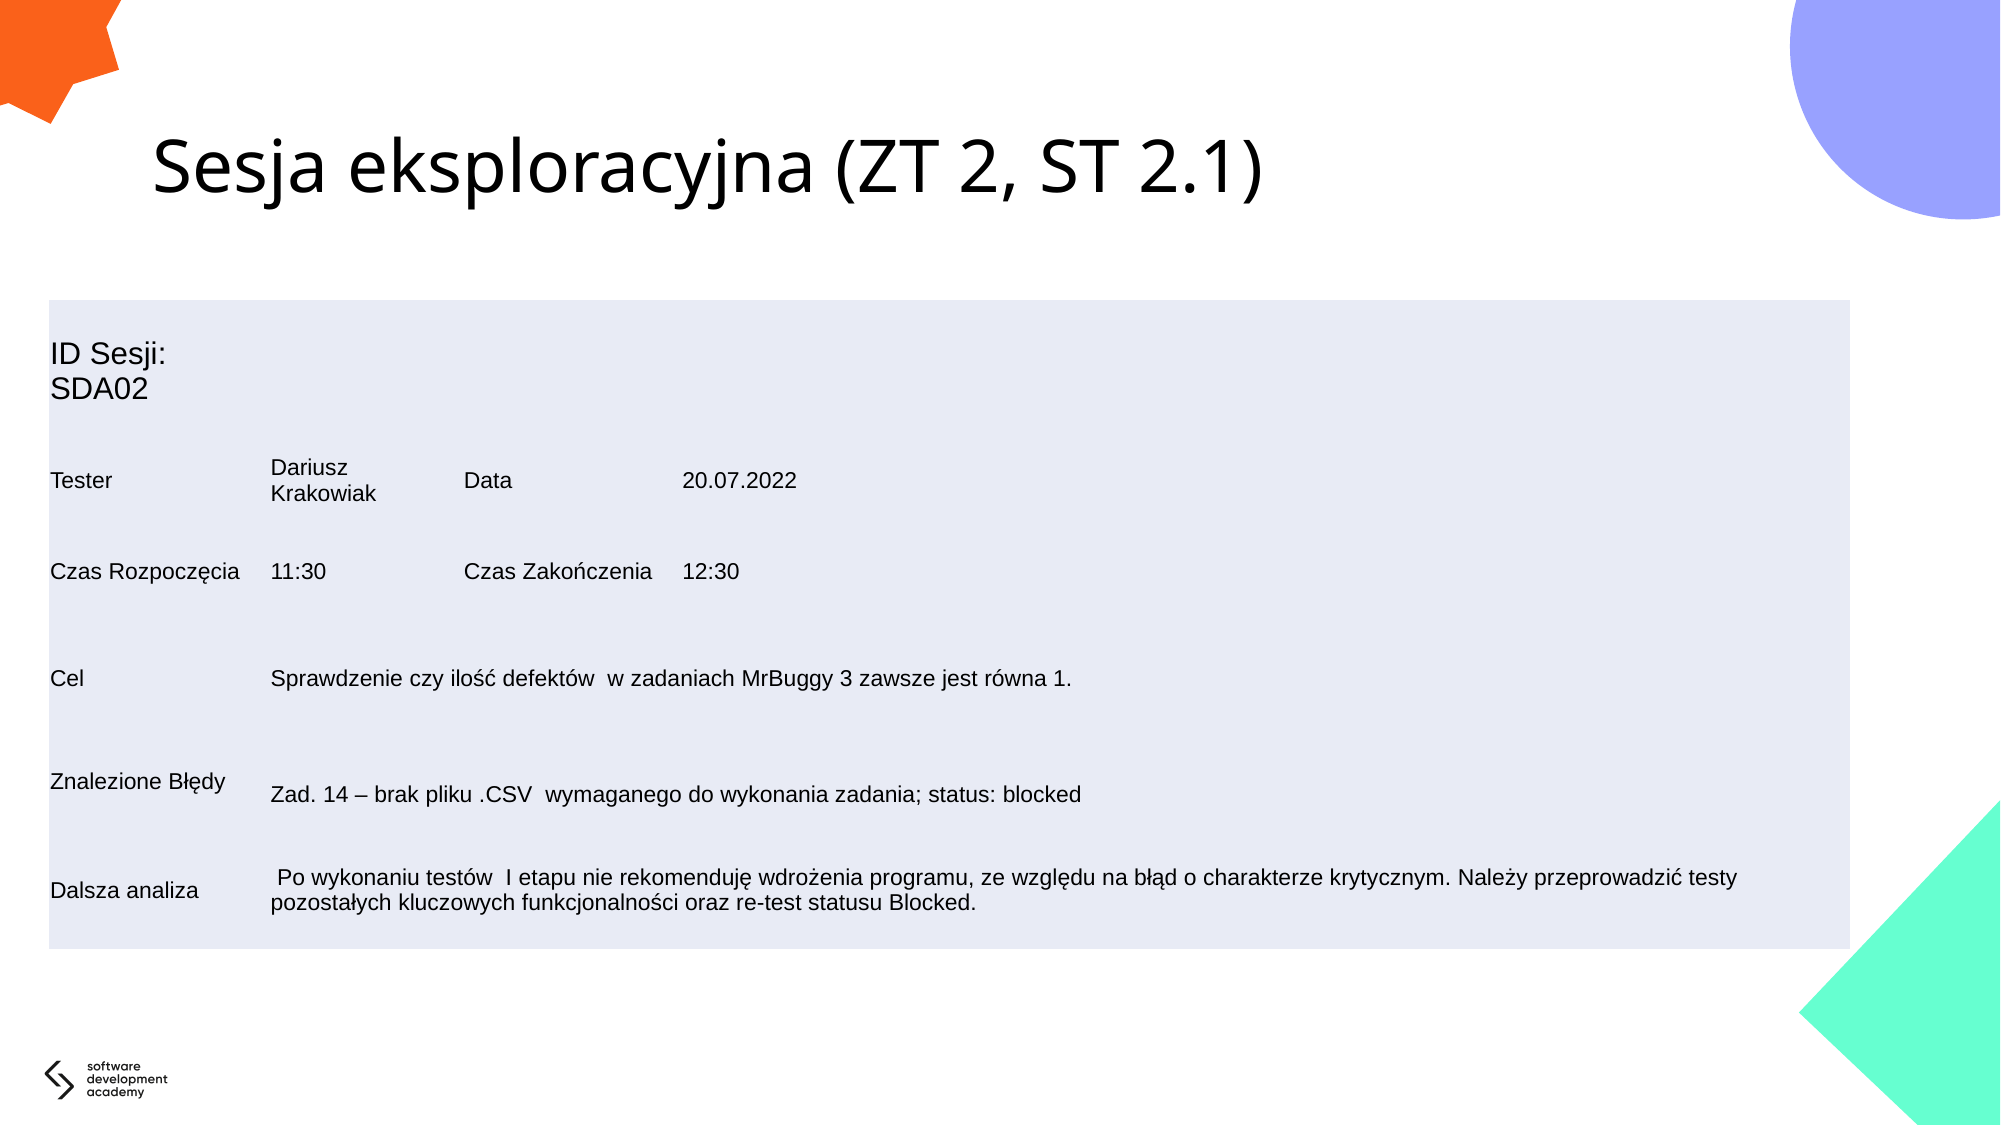

# Sesja eksploracyjna (ZT 2, ST 2.1)
| ID Sesji: SDA02 | | | | | | | | | |
| --- | --- | --- | --- | --- | --- | --- | --- | --- | --- |
| Tester | Dariusz Krakowiak | | | Data | 20.07.2022 | | | | |
| Czas Rozpoczęcia | 11:30 | | | Czas Zakończenia | 12:30 | | | | |
| Cel | Sprawdzenie czy ilość defektów w zadaniach MrBuggy 3 zawsze jest równa 1. | | | | | | | | |
| Znalezione Błędy | Zad. 14 – brak pliku .CSV wymaganego do wykonania zadania; status: blocked | | | | | | | | |
| Dalsza analiza | Po wykonaniu testów I etapu nie rekomenduję wdrożenia programu, ze względu na błąd o charakterze krytycznym. Należy przeprowadzić testy pozostałych kluczowych funkcjonalności oraz re-test statusu Blocked. | | | | | | | | |